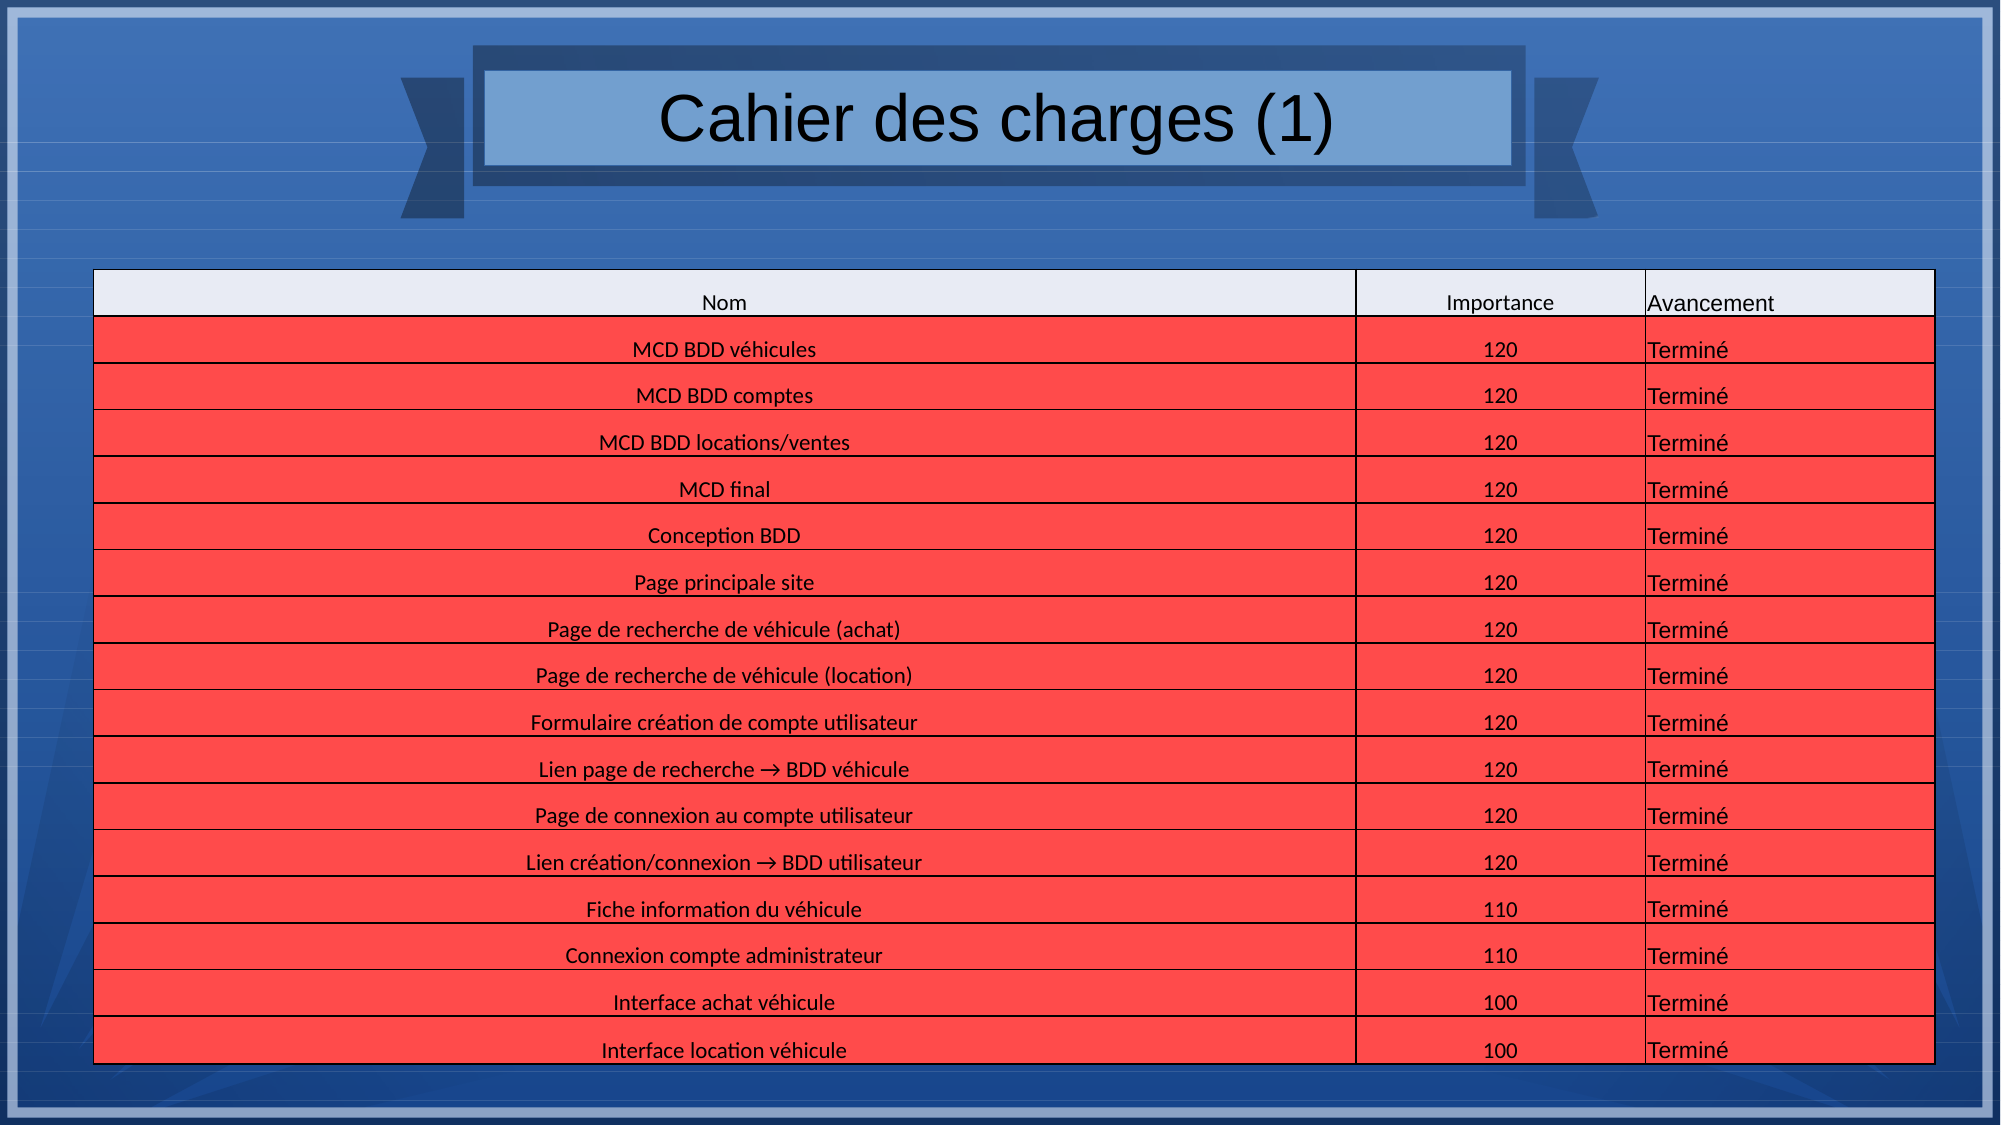

Cahier des charges (1)
| Nom | Importance | Avancement |
| --- | --- | --- |
| MCD BDD véhicules | 120 | Terminé |
| MCD BDD comptes | 120 | Terminé |
| MCD BDD locations/ventes | 120 | Terminé |
| MCD final | 120 | Terminé |
| Conception BDD | 120 | Terminé |
| Page principale site | 120 | Terminé |
| Page de recherche de véhicule (achat) | 120 | Terminé |
| Page de recherche de véhicule (location) | 120 | Terminé |
| Formulaire création de compte utilisateur | 120 | Terminé |
| Lien page de recherche → BDD véhicule | 120 | Terminé |
| Page de connexion au compte utilisateur | 120 | Terminé |
| Lien création/connexion → BDD utilisateur | 120 | Terminé |
| Fiche information du véhicule | 110 | Terminé |
| Connexion compte administrateur | 110 | Terminé |
| Interface achat véhicule | 100 | Terminé |
| Interface location véhicule | 100 | Terminé |